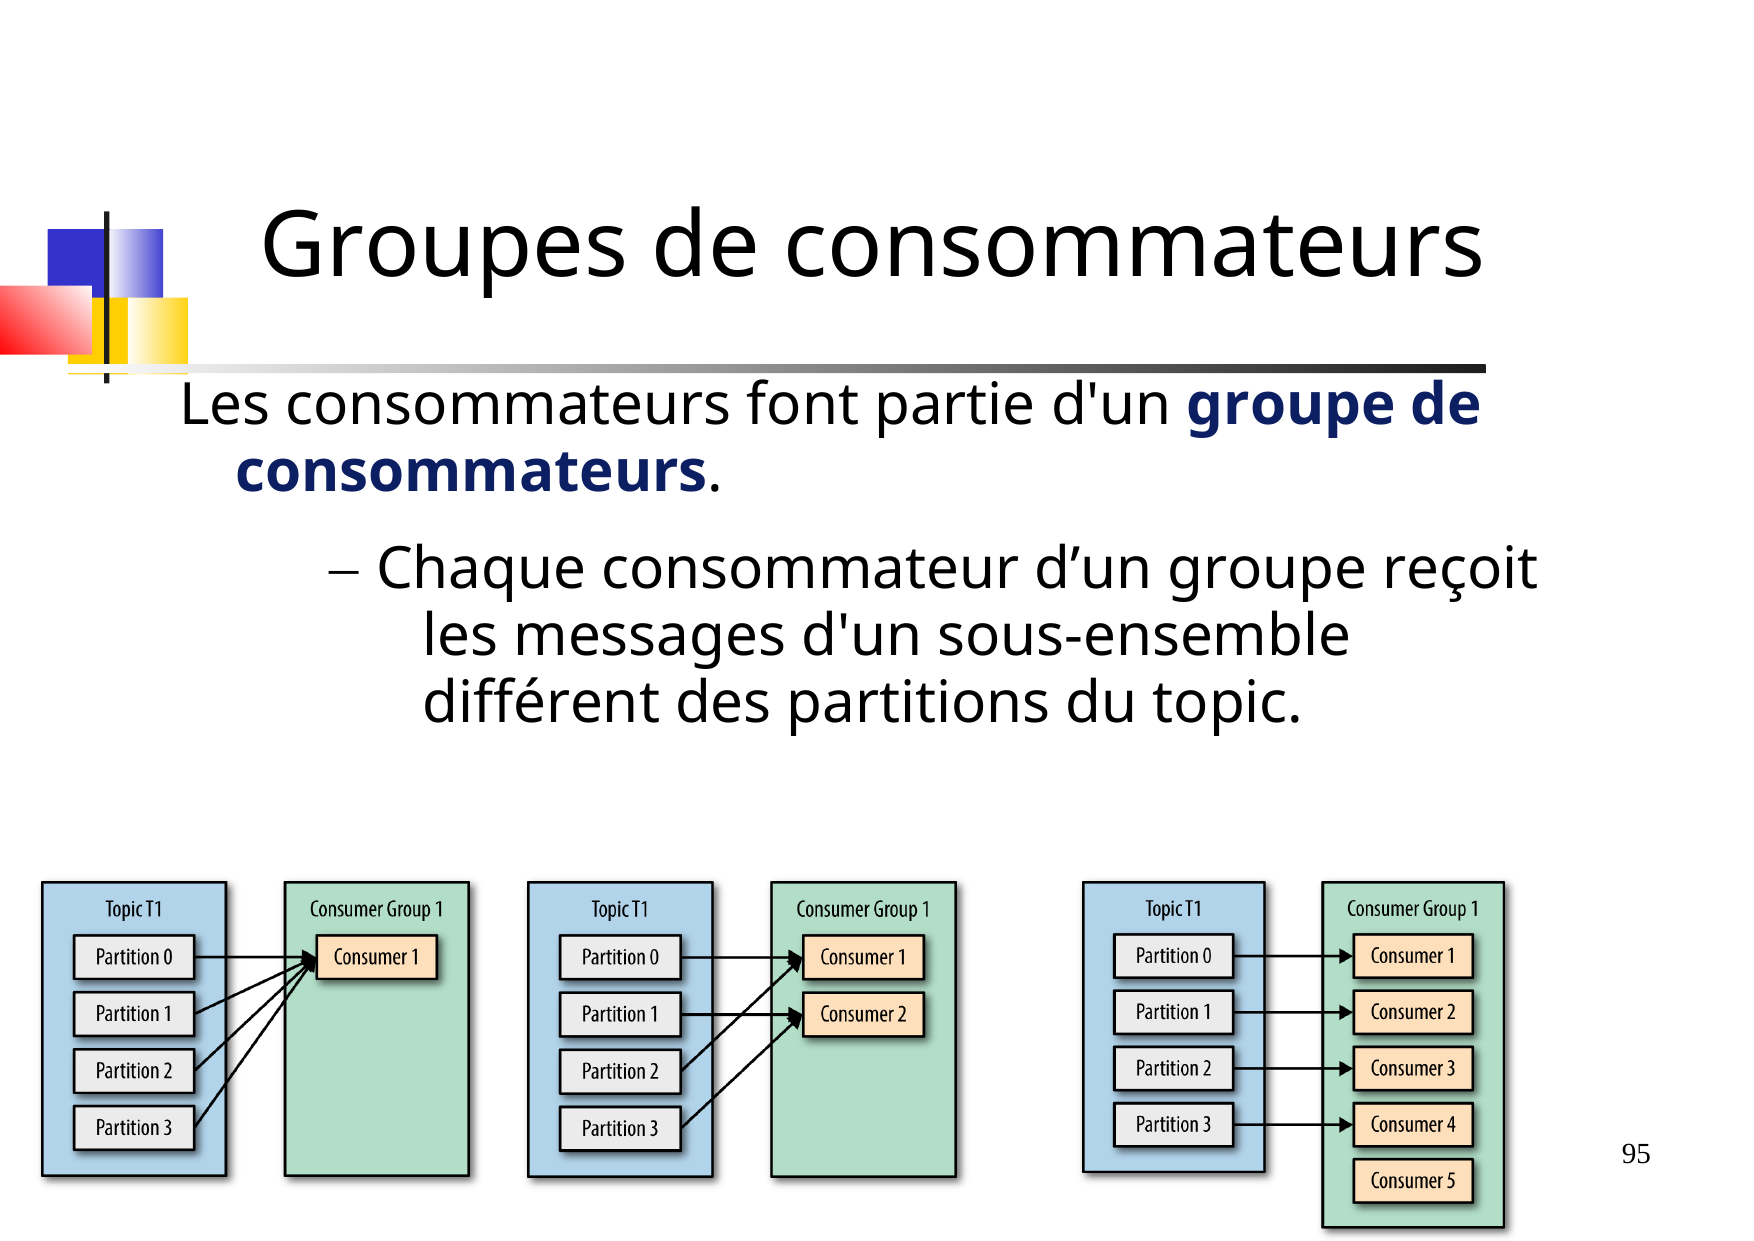

# Groupes de consommateurs
Les consommateurs font partie d'un groupe de consommateurs.
Chaque consommateur d’un groupe reçoit les messages d'un sous-ensemble différent des partitions du topic.